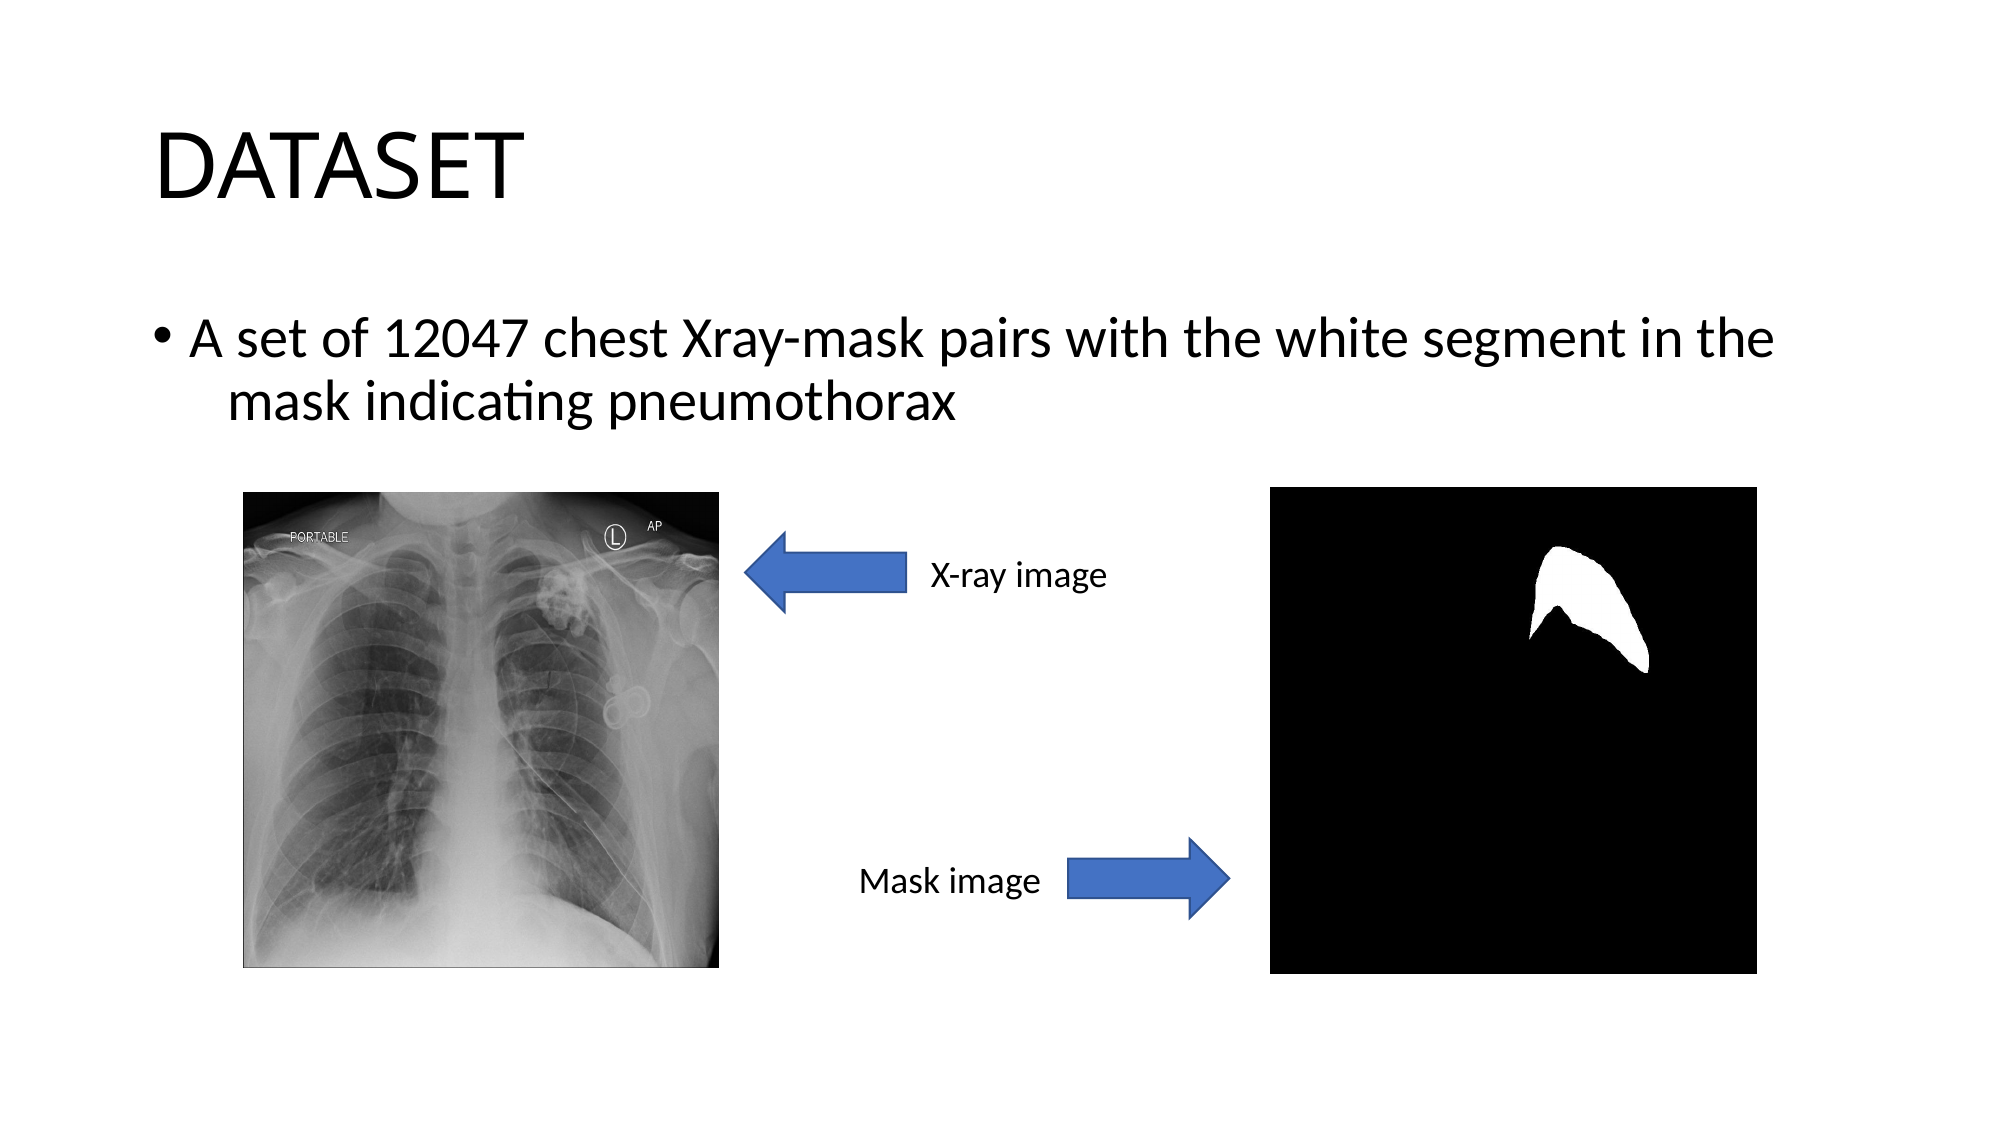

# DATASET
A set of 12047 chest Xray-mask pairs with the white segment in the mask indicating pneumothorax
     X-ray image
Mask image